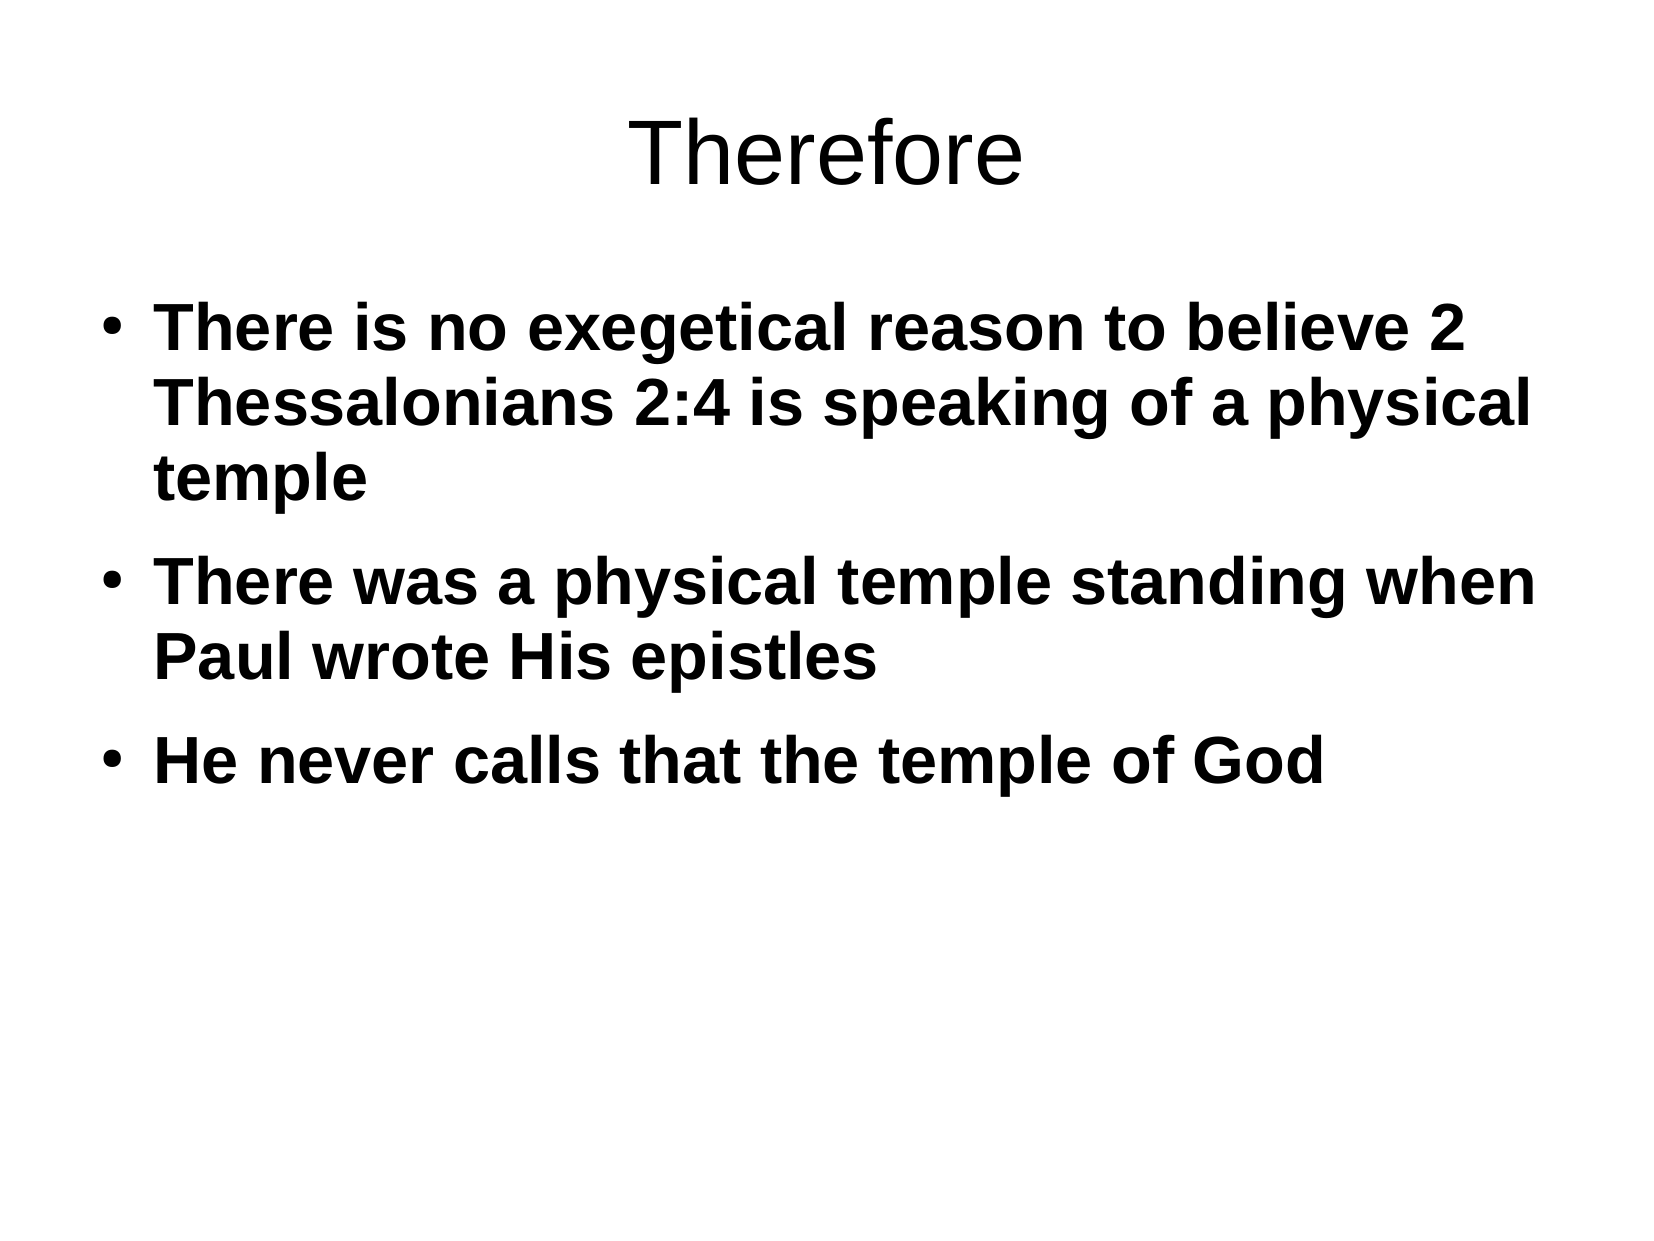

# Therefore
There is no exegetical reason to believe 2 Thessalonians 2:4 is speaking of a physical temple
There was a physical temple standing when Paul wrote His epistles
He never calls that the temple of God